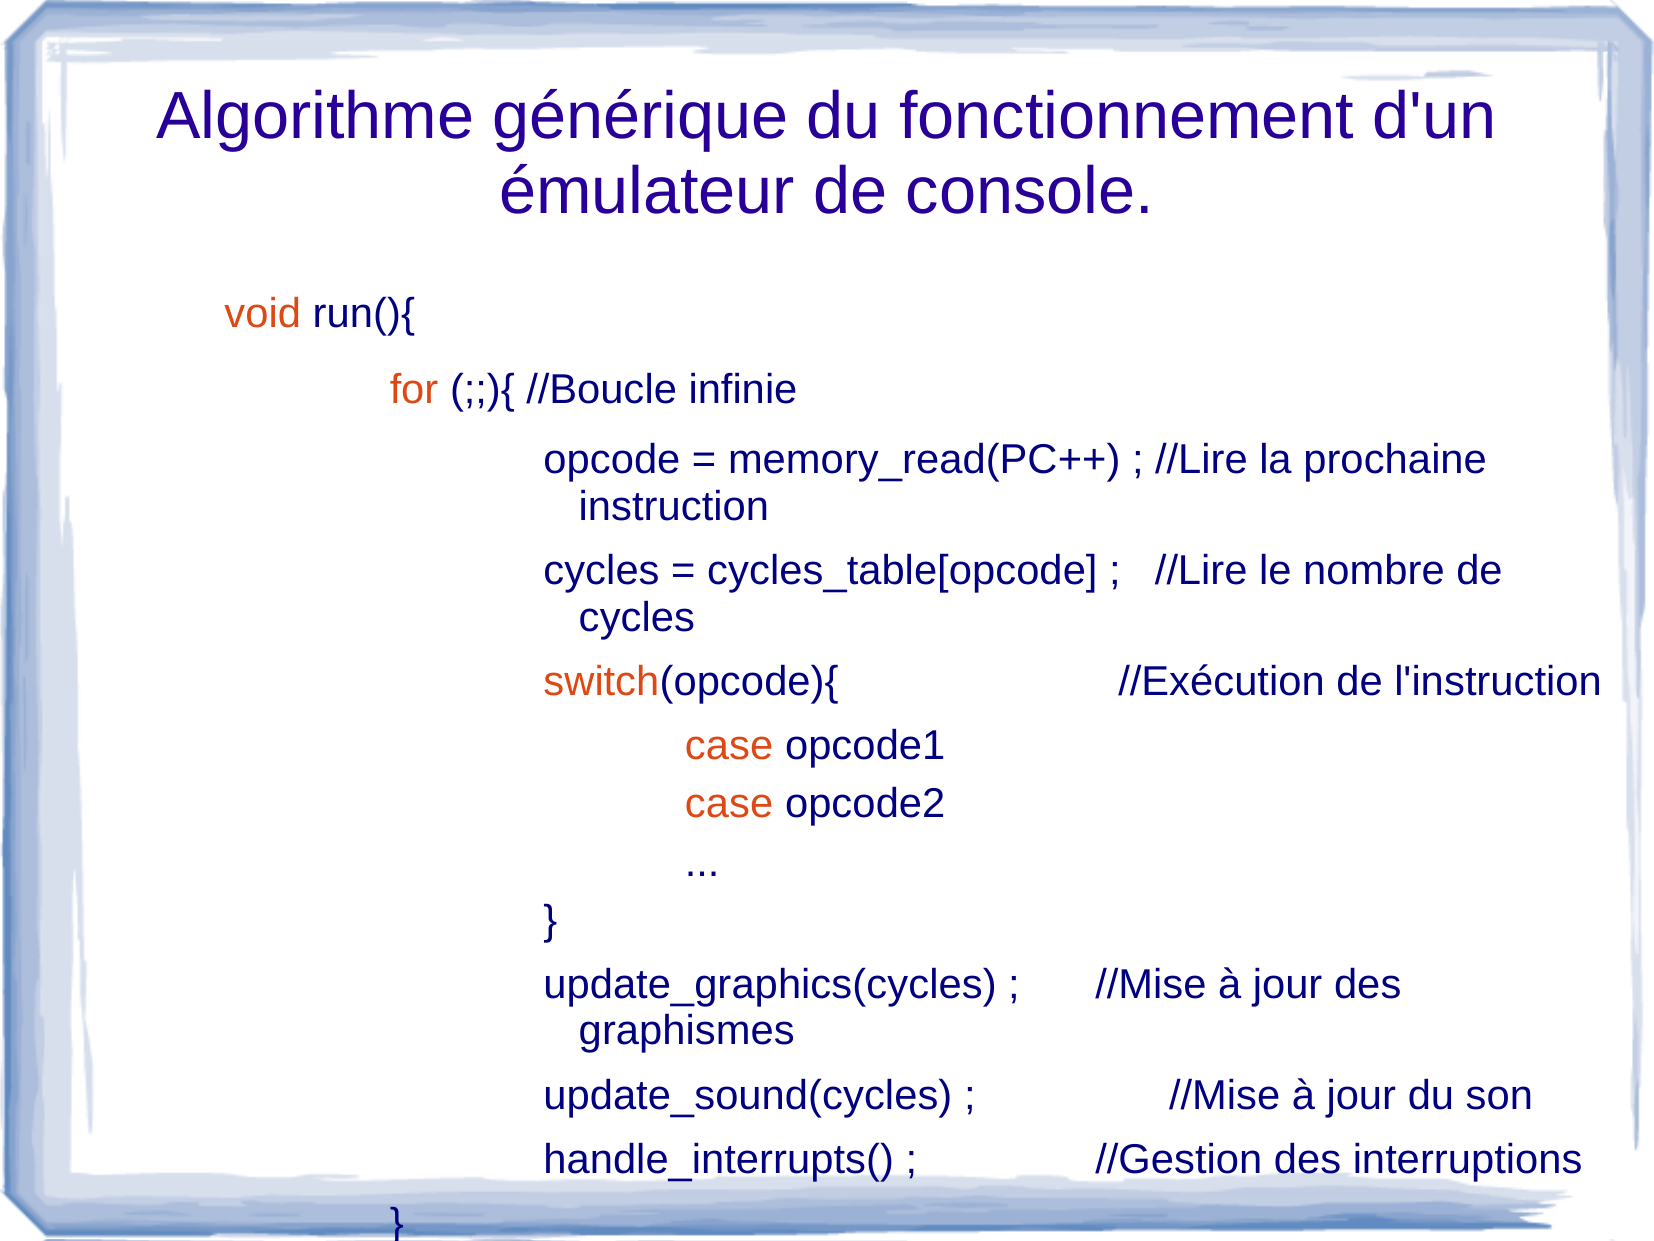

# Algorithme générique du fonctionnement d'un émulateur de console.
void run(){
for (;;){ //Boucle infinie
opcode = memory_read(PC++) ; //Lire la prochaine instruction
cycles = cycles_table[opcode] ; //Lire le nombre de cycles
switch(opcode){ 				 //Exécution de l'instruction
case opcode1
case opcode2
...
}
update_graphics(cycles) ;		//Mise à jour des graphismes
update_sound(cycles) ;			//Mise à jour du son
handle_interrupts() ;			//Gestion des interruptions
}
}